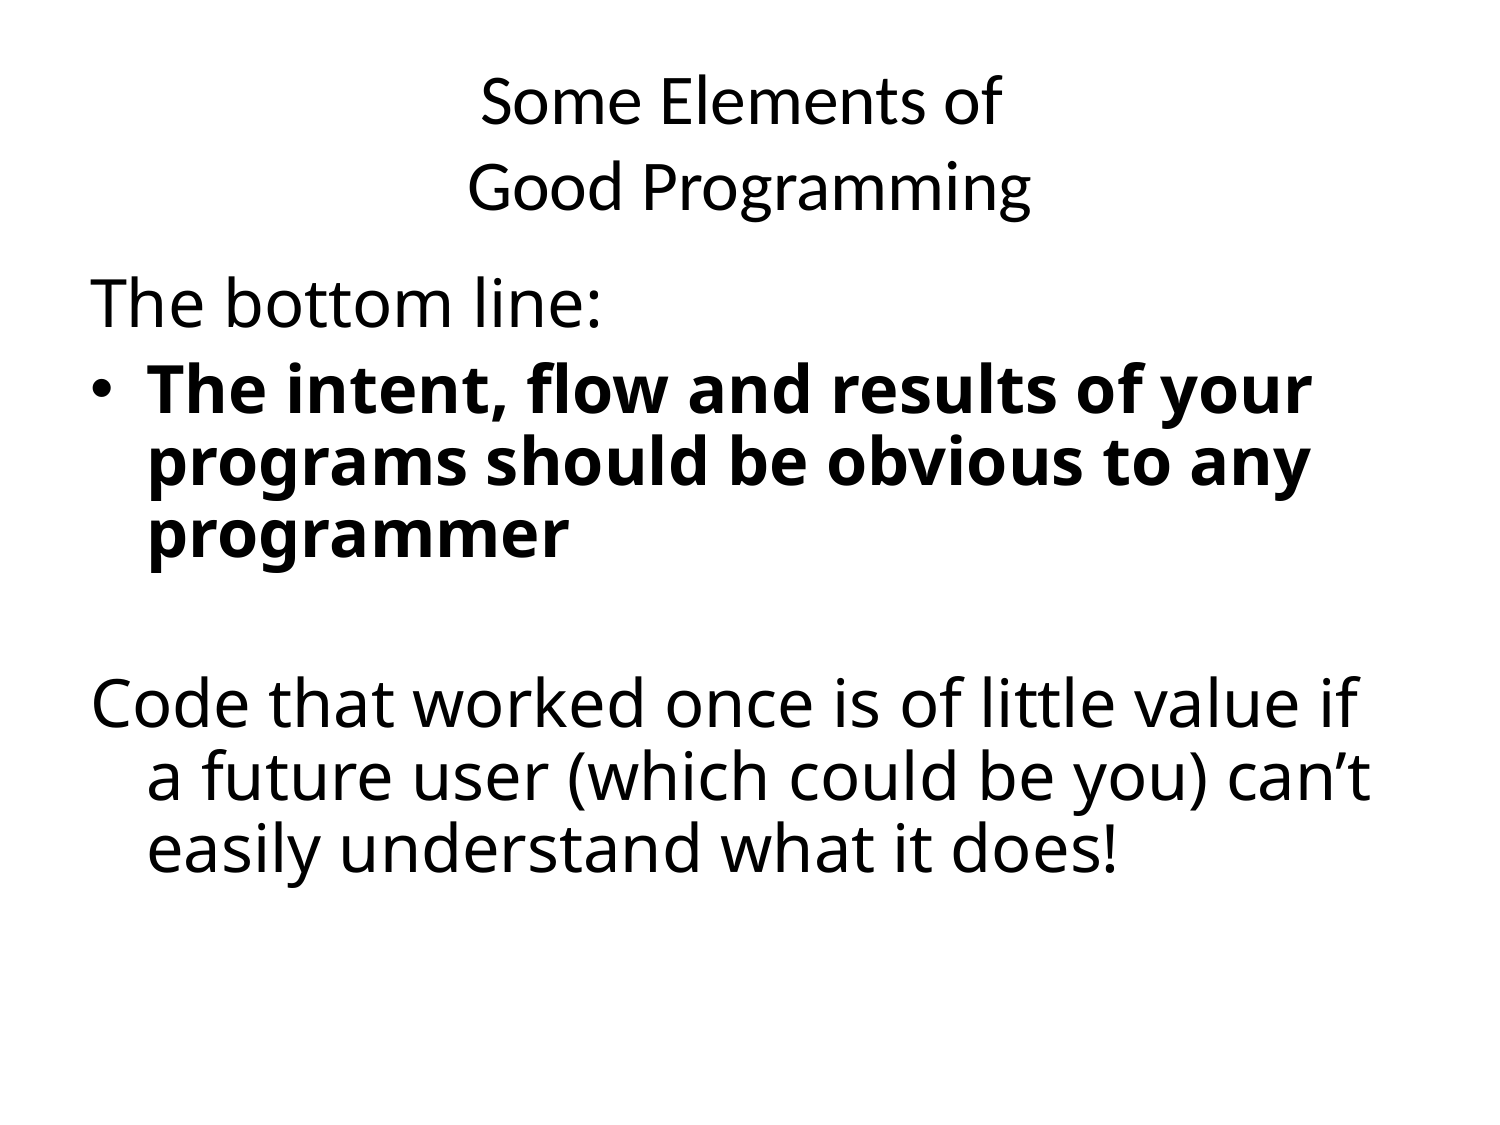

# Some Elements of Good Programming
The bottom line:
The intent, flow and results of your programs should be obvious to any programmer
Code that worked once is of little value if a future user (which could be you) can’t easily understand what it does!